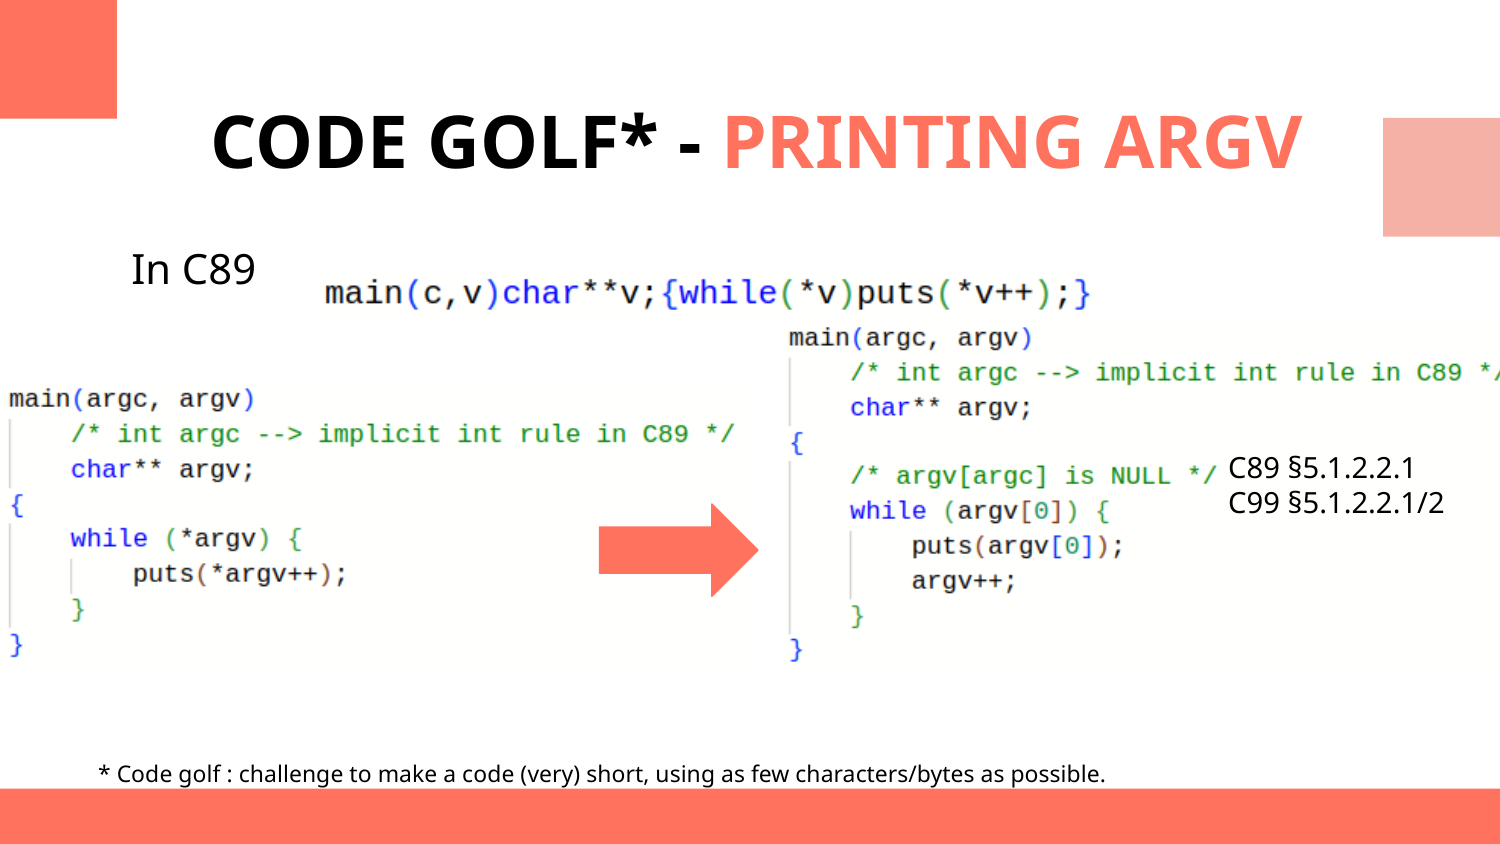

# CODE GOLF* - PRINTING ARGV
In C89
C89 §5.1.2.2.1
C99 §5.1.2.2.1/2
* Code golf : challenge to make a code (very) short, using as few characters/bytes as possible.